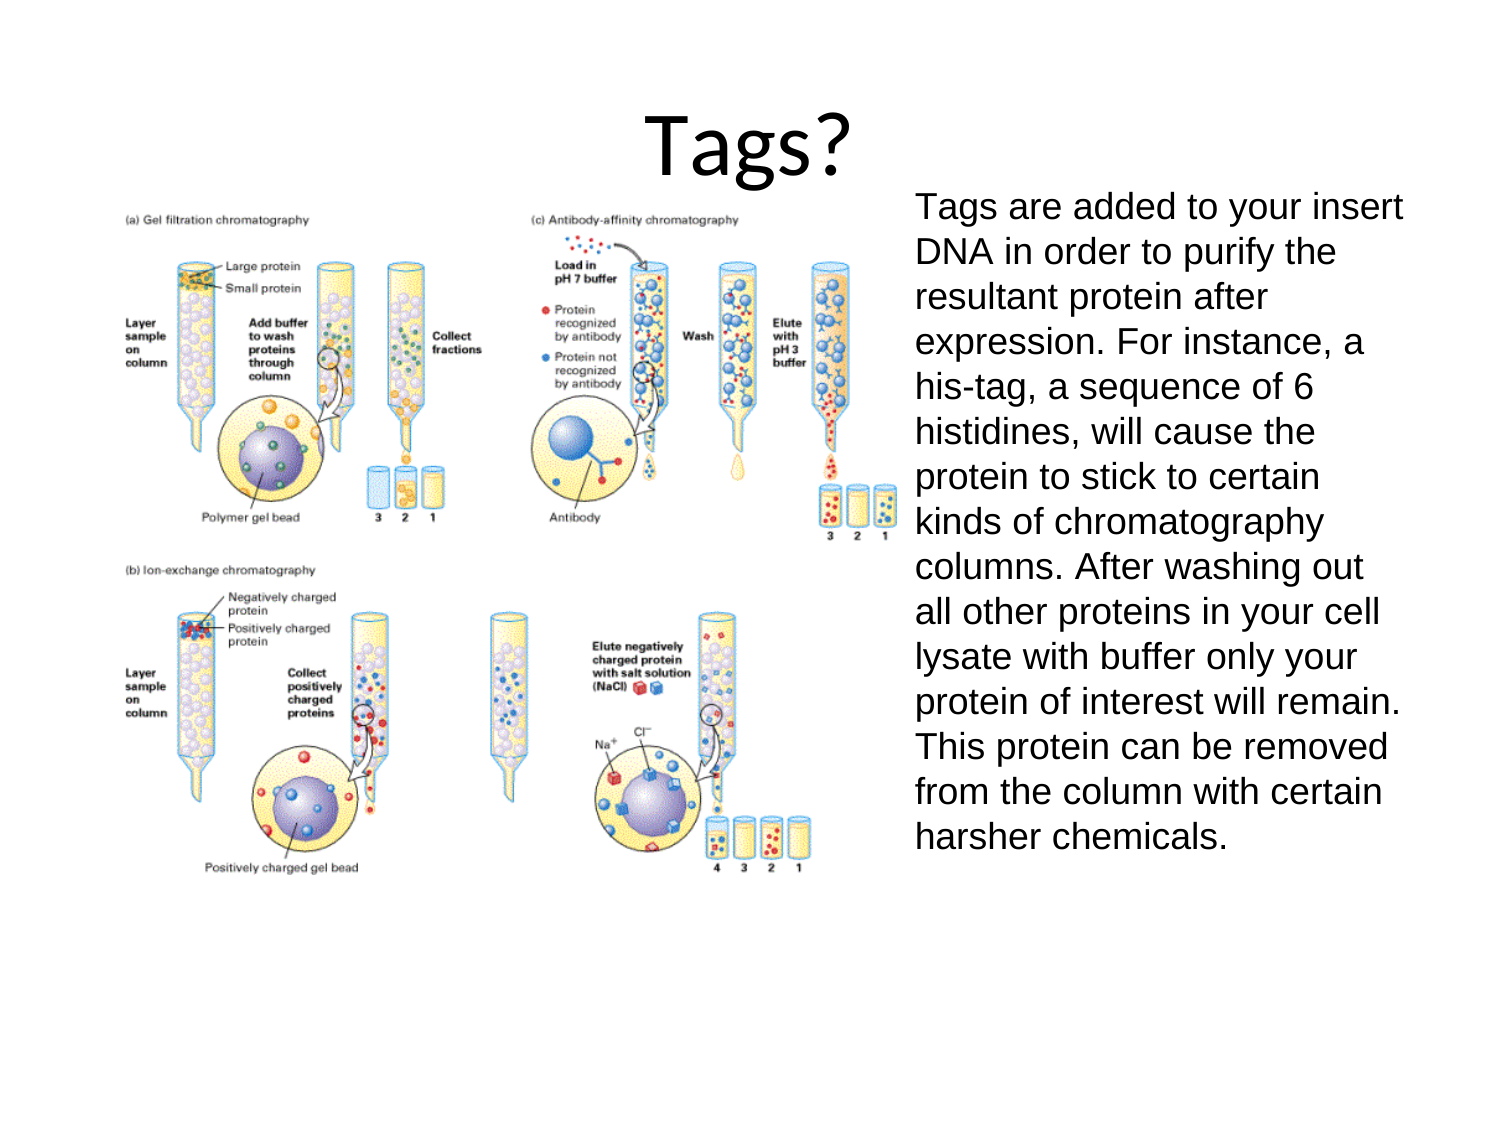

# Tags?
Tags are added to your insert DNA in order to purify the resultant protein after expression. For instance, a his-tag, a sequence of 6 histidines, will cause the protein to stick to certain kinds of chromatography columns. After washing out all other proteins in your cell lysate with buffer only your protein of interest will remain. This protein can be removed from the column with certain harsher chemicals.